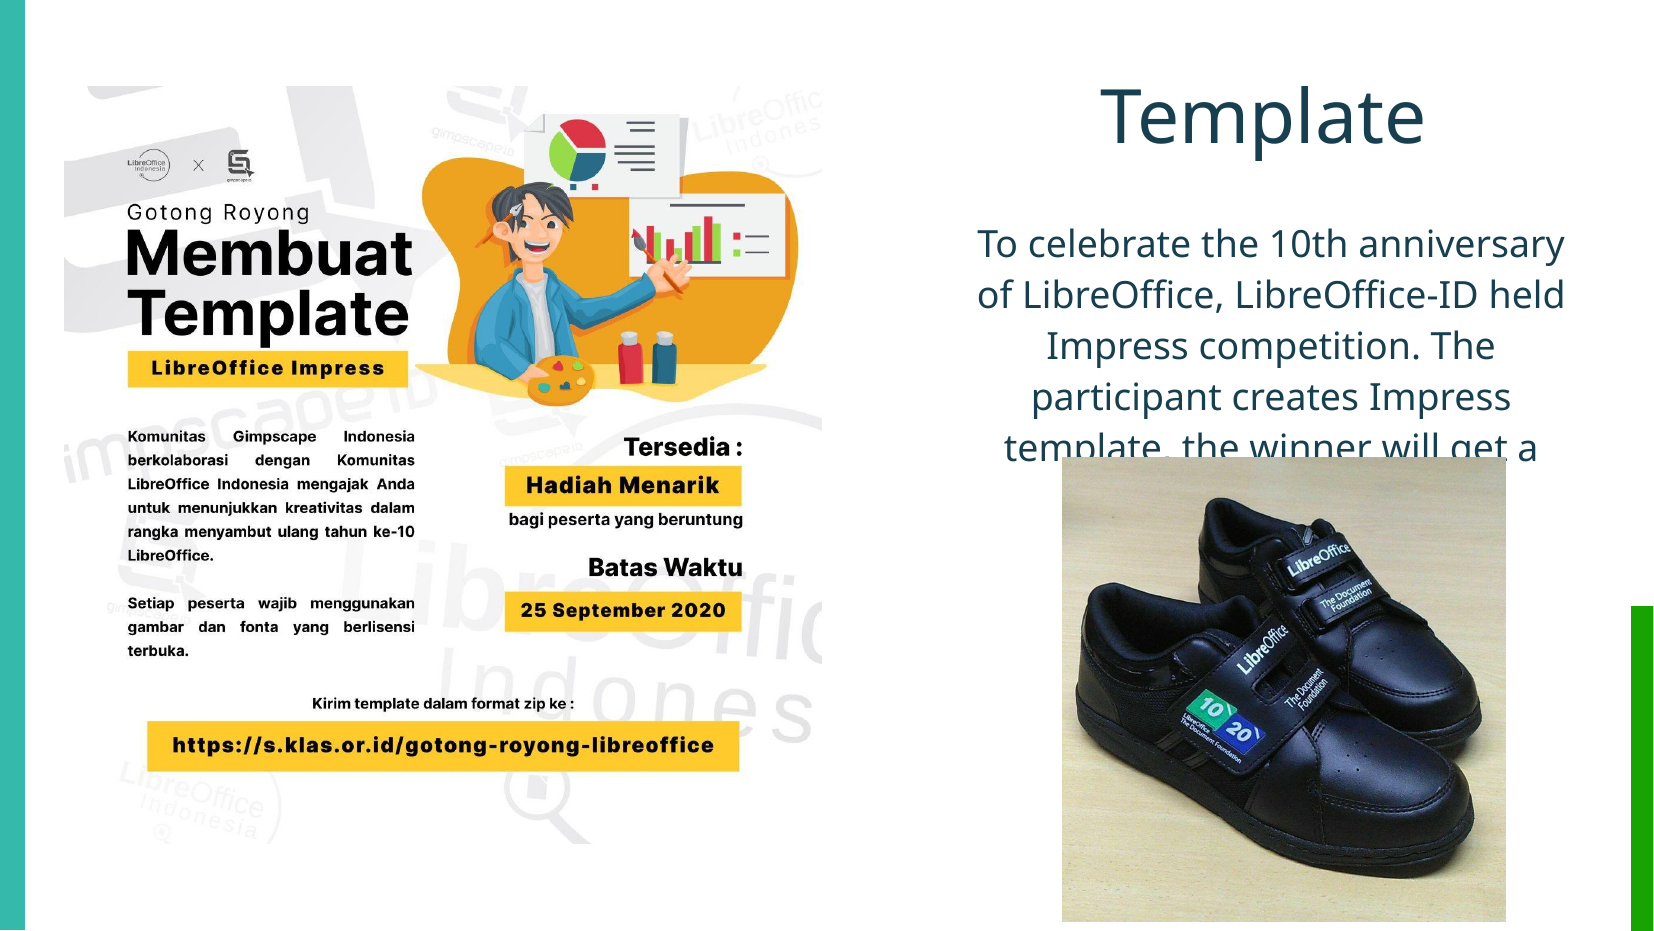

# Template
To celebrate the 10th anniversary of LibreOffice, LibreOffice-ID held Impress competition. The participant creates Impress template, the winner will get a prize.